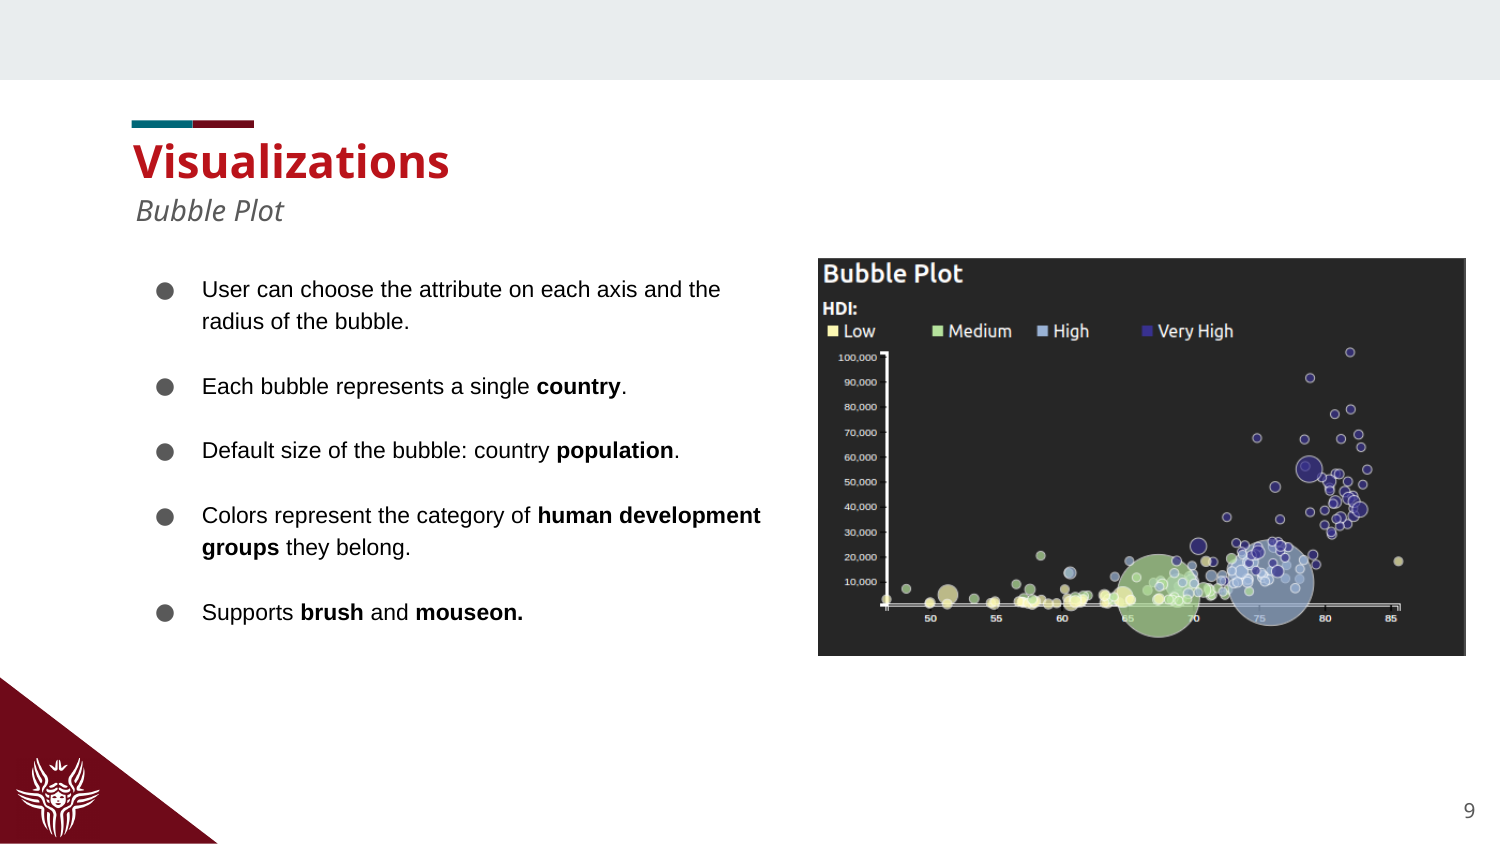

# Visualizations
Bubble Plot
User can choose the attribute on each axis and the radius of the bubble.
Each bubble represents a single country.
Default size of the bubble: country population.
Colors represent the category of human development groups they belong.
Supports brush and mouseon.